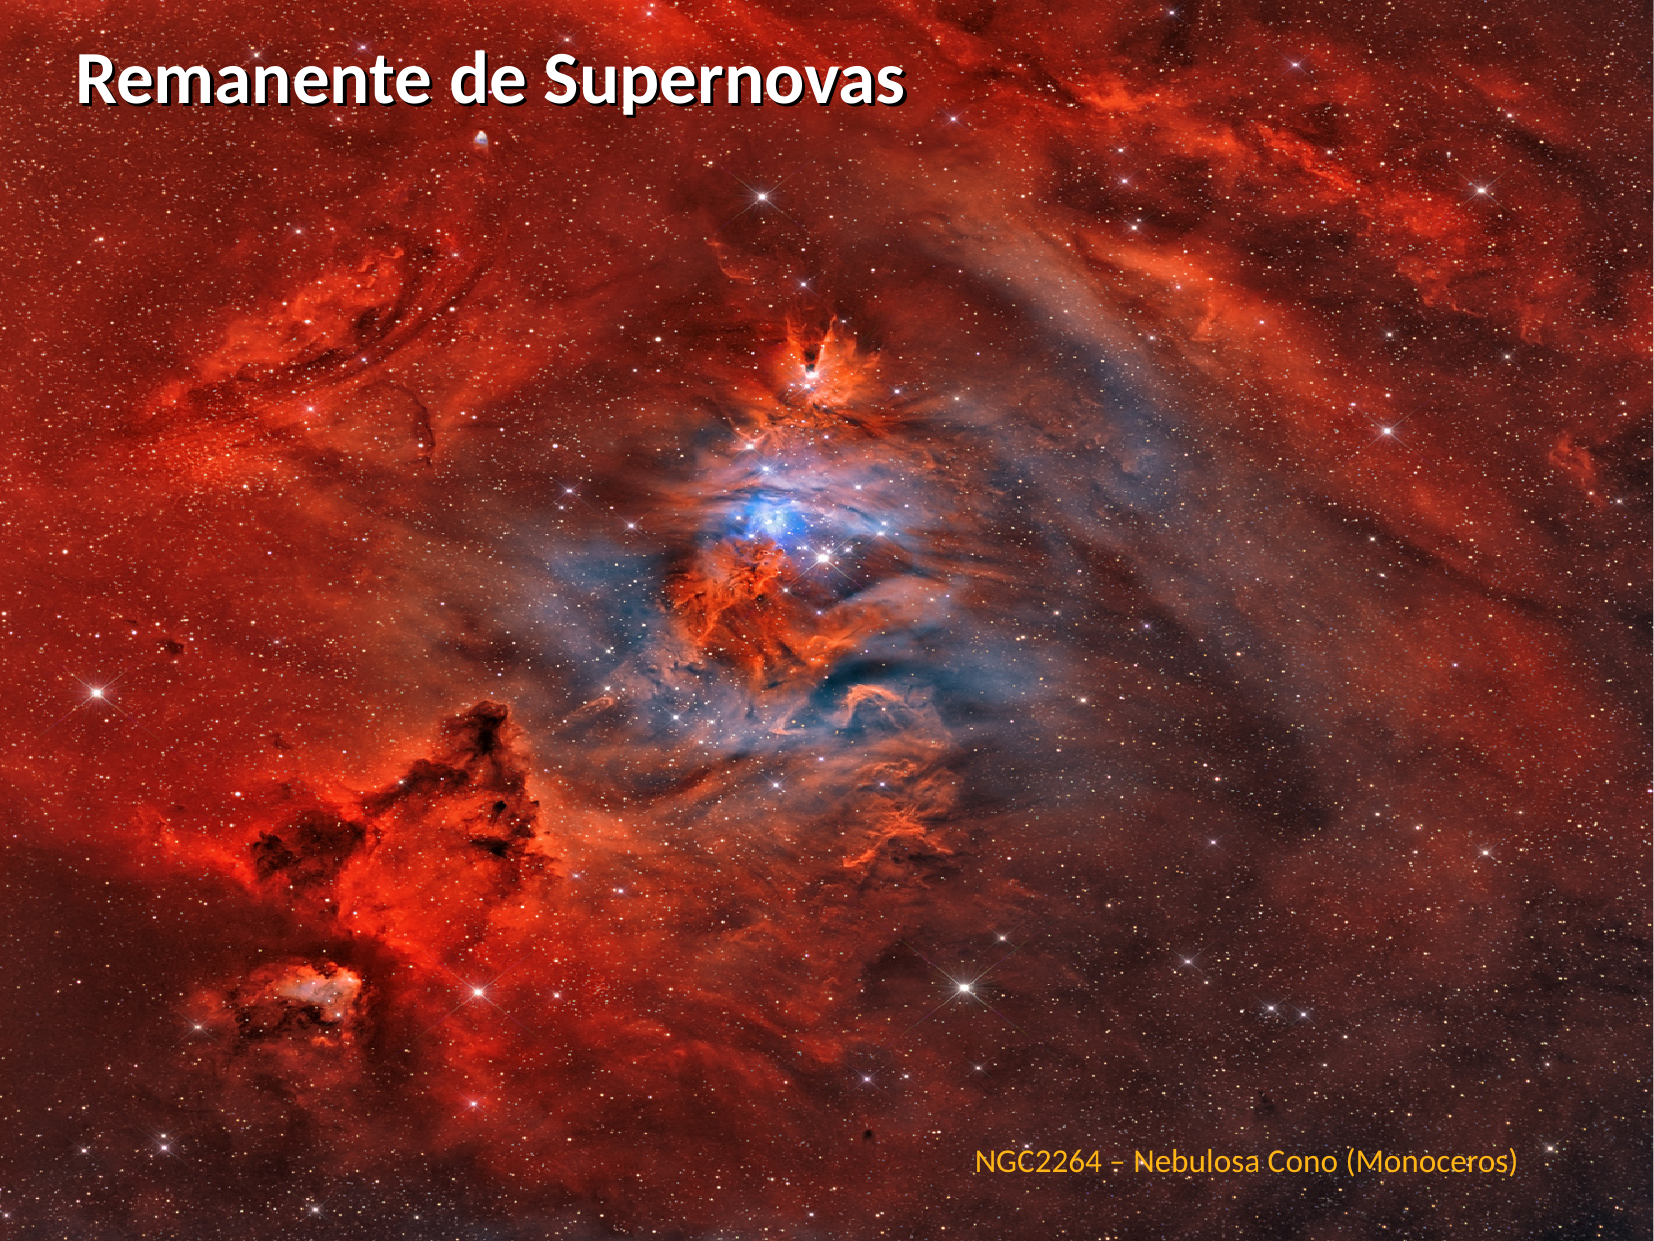

# Remanente de Supernovas
NGC2264 – Nebulosa Cono (Monoceros)
Astronomía (Asorey)
8